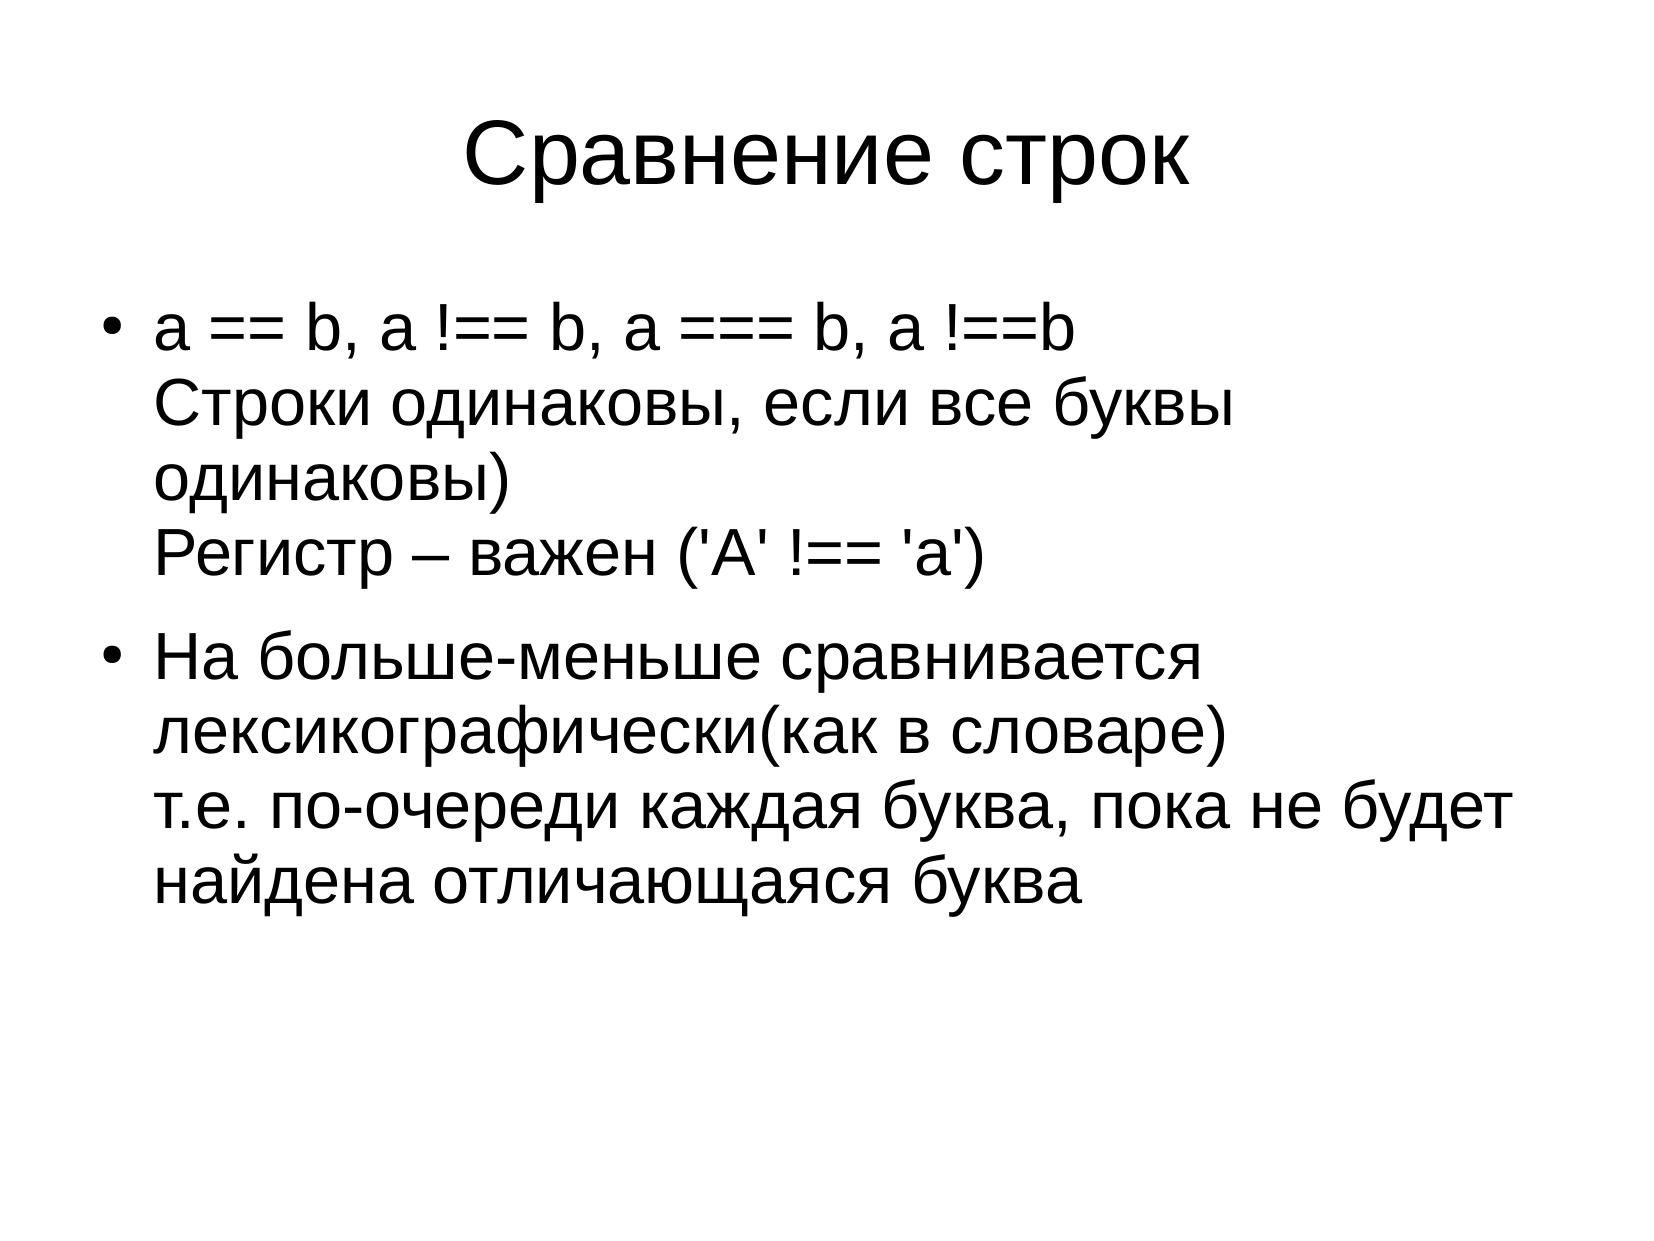

# Сравнение строк
a == b, a !== b, a === b, a !==b
Строки одинаковы, если все буквы одинаковы)
Регистр – важен ('A' !== 'a')
На больше-меньше сравнивается лексикографически(как в словаре)
т.е. по-очереди каждая буква, пока не будет найдена отличающаяся буква